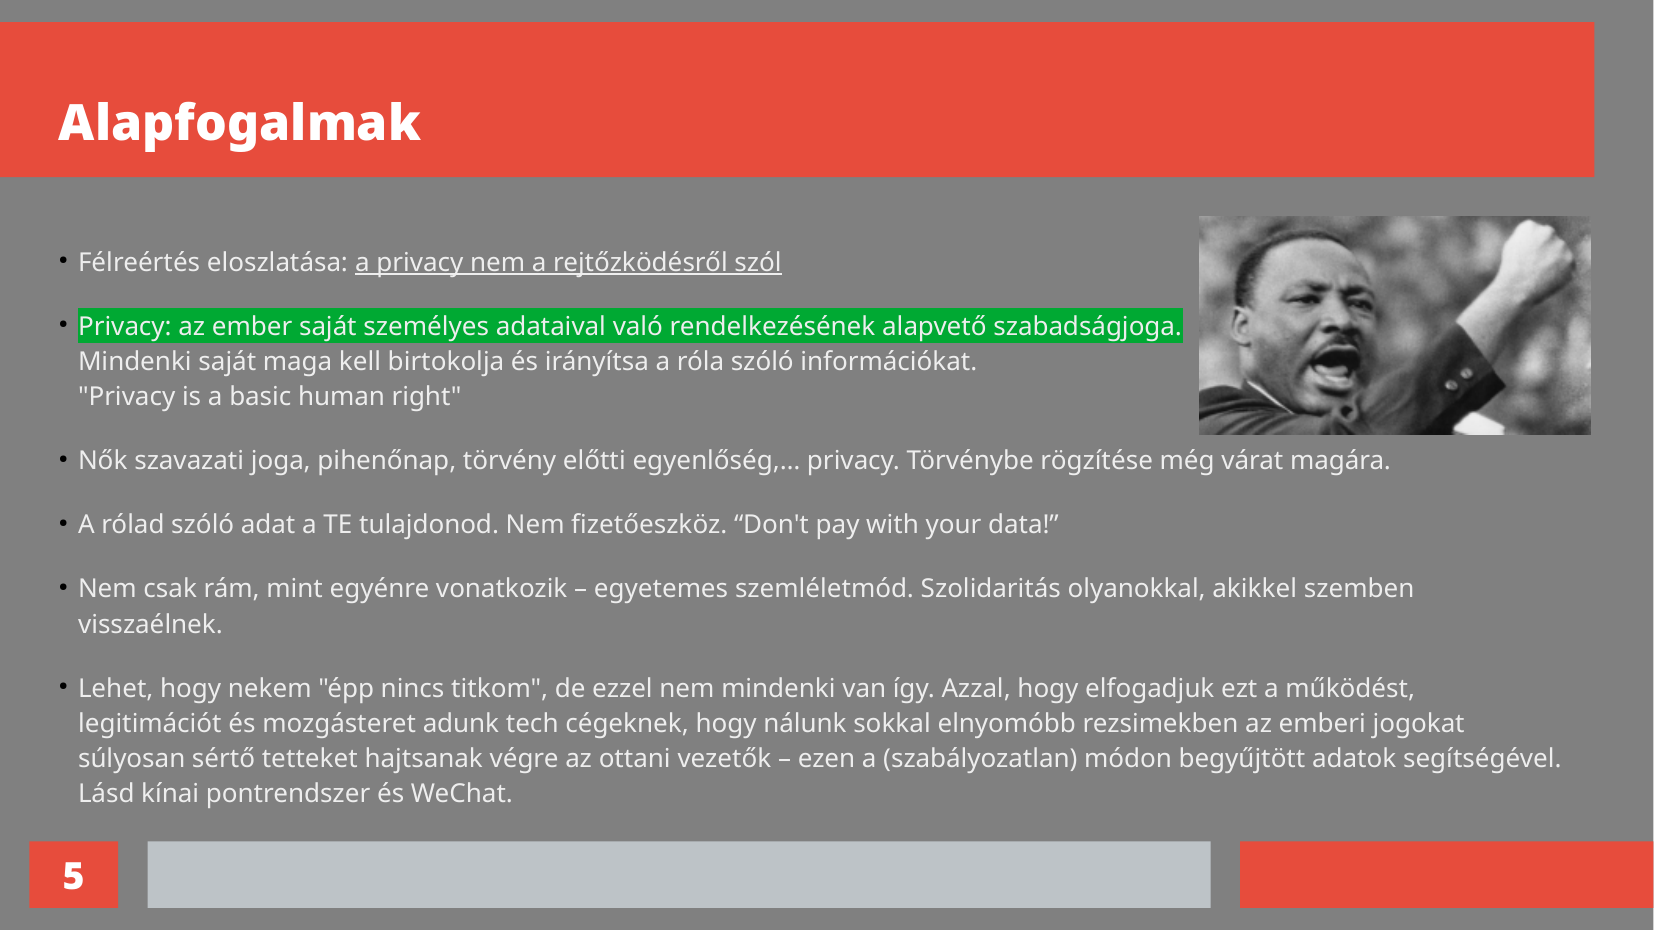

# Alapfogalmak
Félreértés eloszlatása: a privacy nem a rejtőzködésről szól
Privacy: az ember saját személyes adataival való rendelkezésének alapvető szabadságjoga.
Mindenki saját maga kell birtokolja és irányítsa a róla szóló információkat.
"Privacy is a basic human right"
Nők szavazati joga, pihenőnap, törvény előtti egyenlőség,… privacy. Törvénybe rögzítése még várat magára.
A rólad szóló adat a TE tulajdonod. Nem fizetőeszköz. “Don't pay with your data!”
Nem csak rám, mint egyénre vonatkozik – egyetemes szemléletmód. Szolidaritás olyanokkal, akikkel szemben visszaélnek.
Lehet, hogy nekem "épp nincs titkom", de ezzel nem mindenki van így. Azzal, hogy elfogadjuk ezt a működést, legitimációt és mozgásteret adunk tech cégeknek, hogy nálunk sokkal elnyomóbb rezsimekben az emberi jogokat súlyosan sértő tetteket hajtsanak végre az ottani vezetők – ezen a (szabályozatlan) módon begyűjtött adatok segítségével. Lásd kínai pontrendszer és WeChat.
5